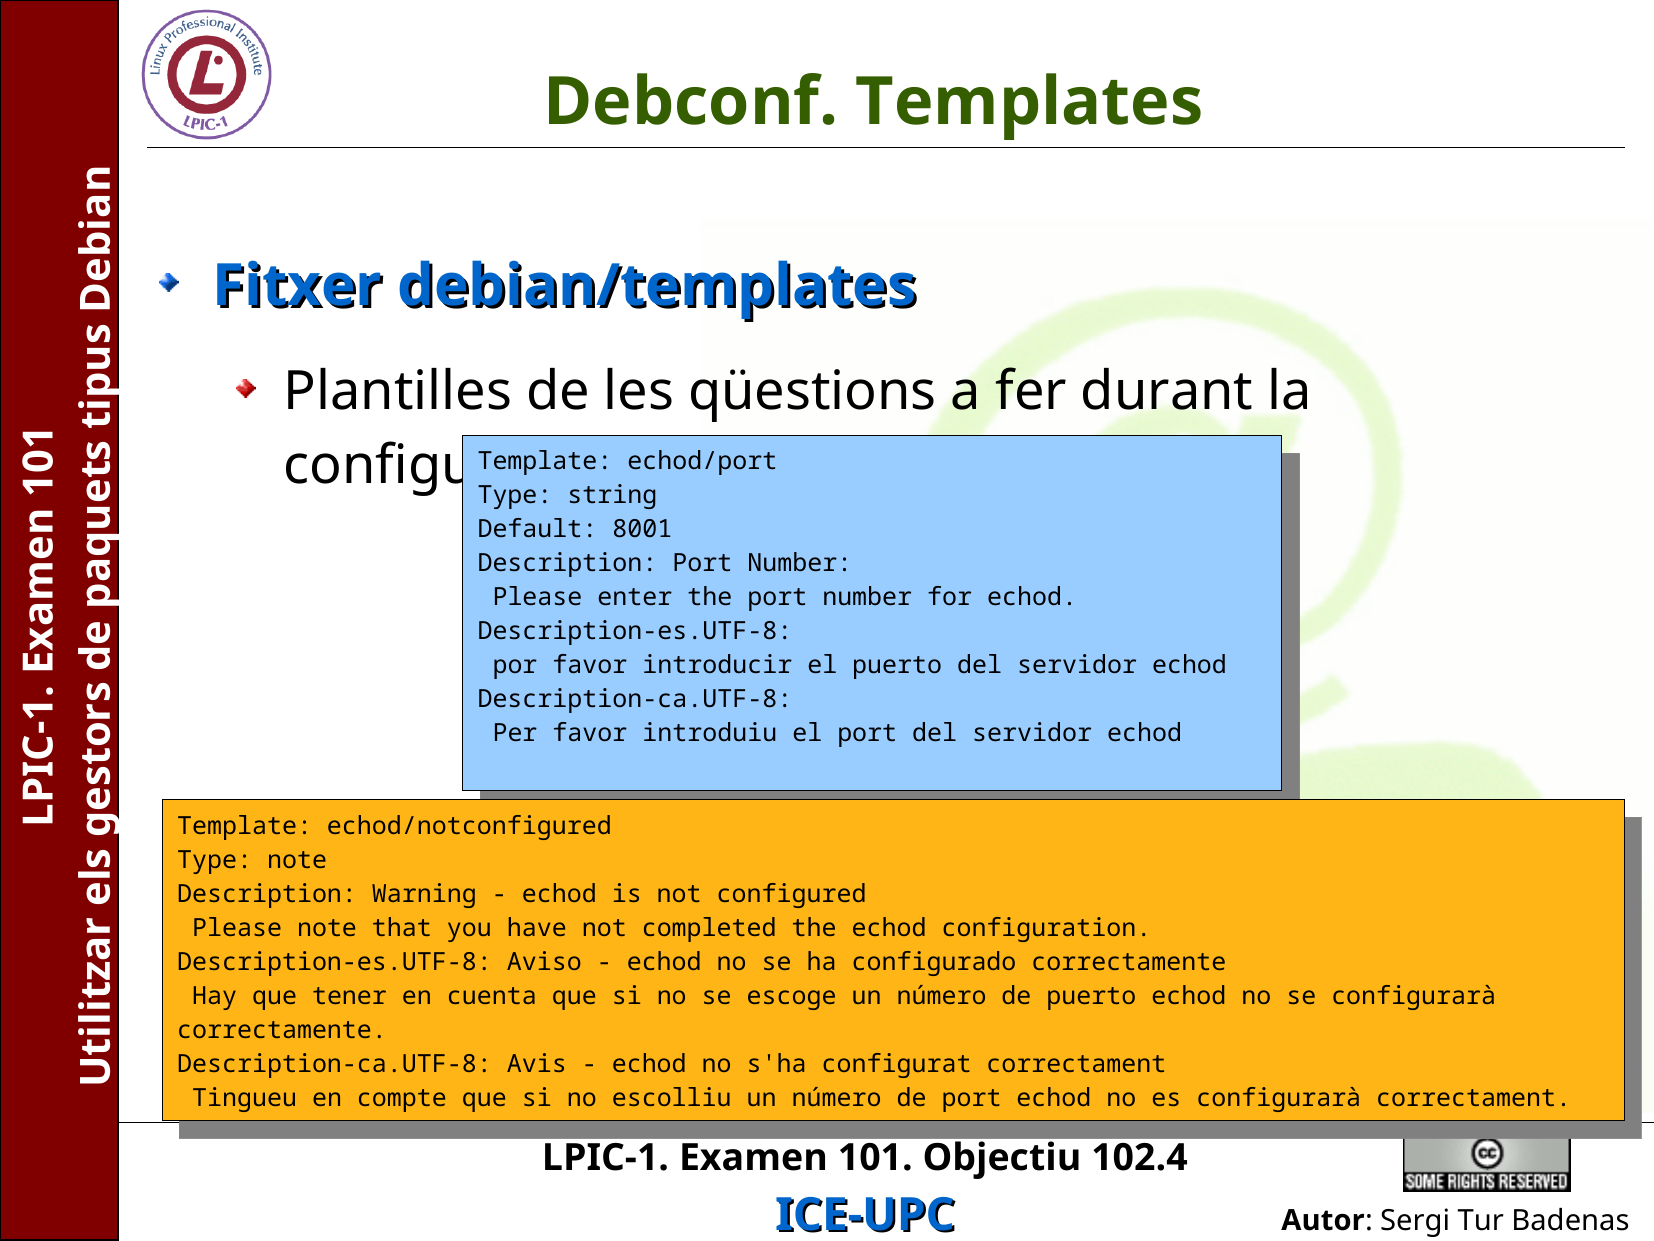

# Debconf. Templates
Fitxer debian/templates
Plantilles de les qüestions a fer durant la configuració
Template: echod/port
Type: string
Default: 8001
Description: Port Number:
 Please enter the port number for echod.
Description-es.UTF-8:
 por favor introducir el puerto del servidor echod
Description-ca.UTF-8:
 Per favor introduiu el port del servidor echod
Template: echod/notconfigured
Type: note
Description: Warning - echod is not configured
 Please note that you have not completed the echod configuration.
Description-es.UTF-8: Aviso - echod no se ha configurado correctamente
 Hay que tener en cuenta que si no se escoge un número de puerto echod no se configurarà correctamente.
Description-ca.UTF-8: Avis - echod no s'ha configurat correctament
 Tingueu en compte que si no escolliu un número de port echod no es configurarà correctament.